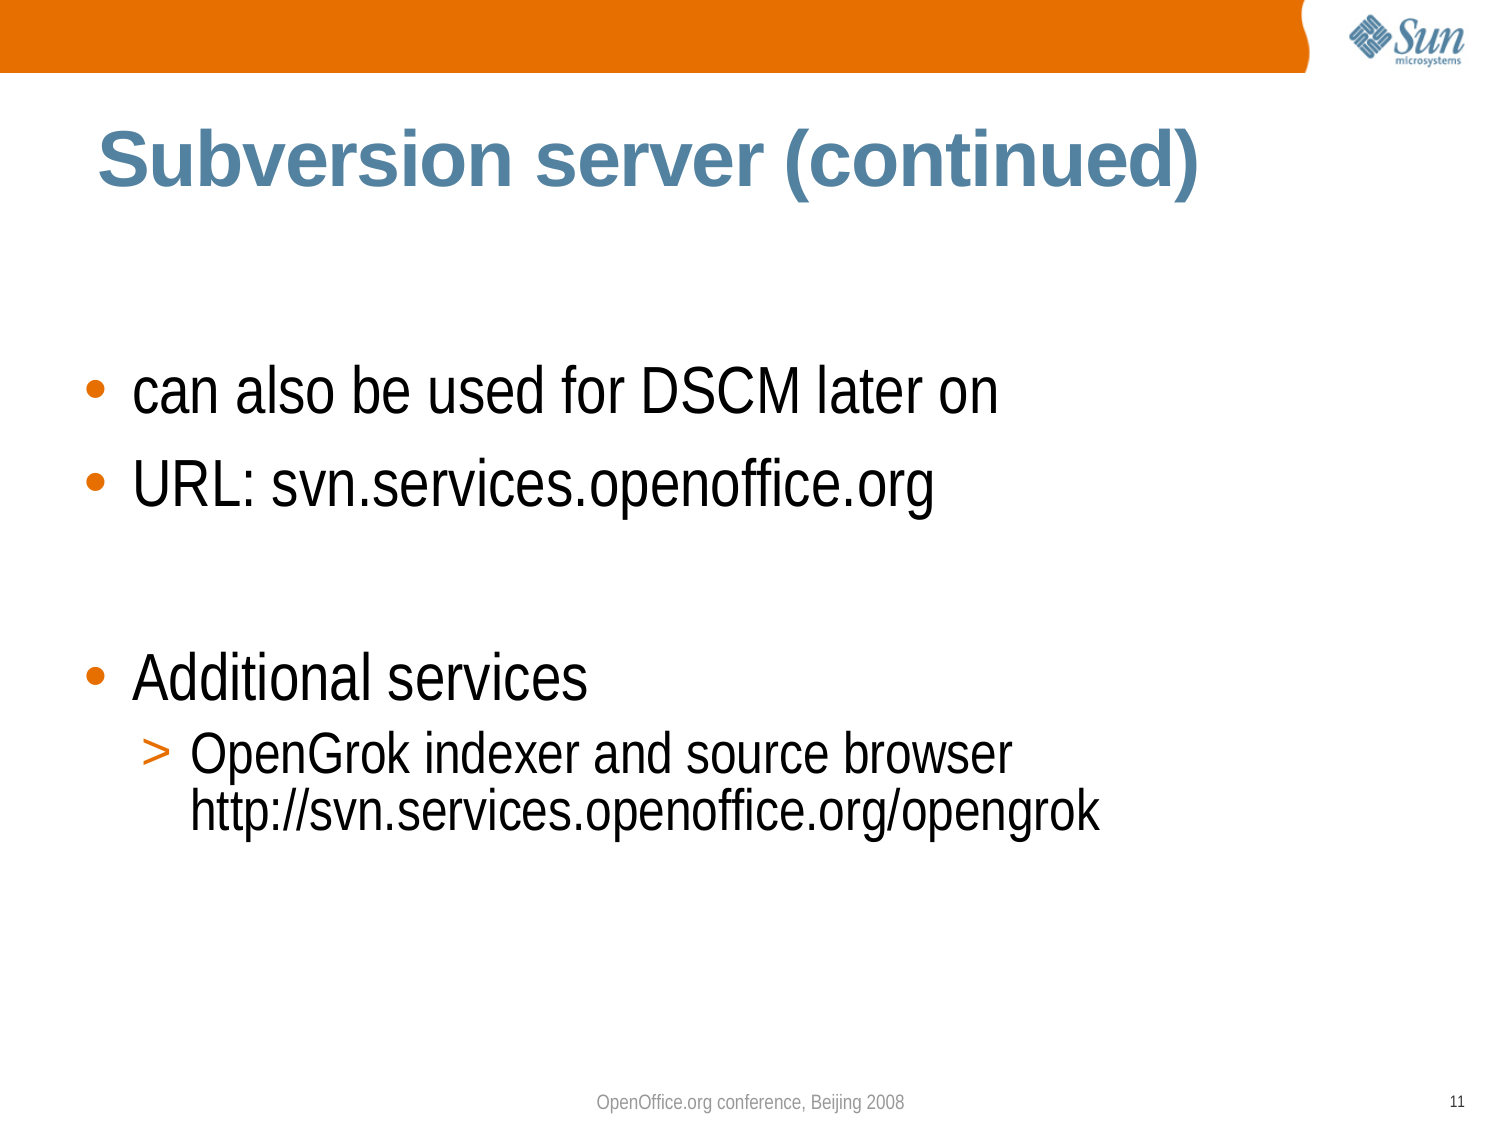

# Subversion server (continued)
can also be used for DSCM later on
URL: svn.services.openoffice.org
Additional services
OpenGrok indexer and source browser
http://svn.services.openoffice.org/opengrok